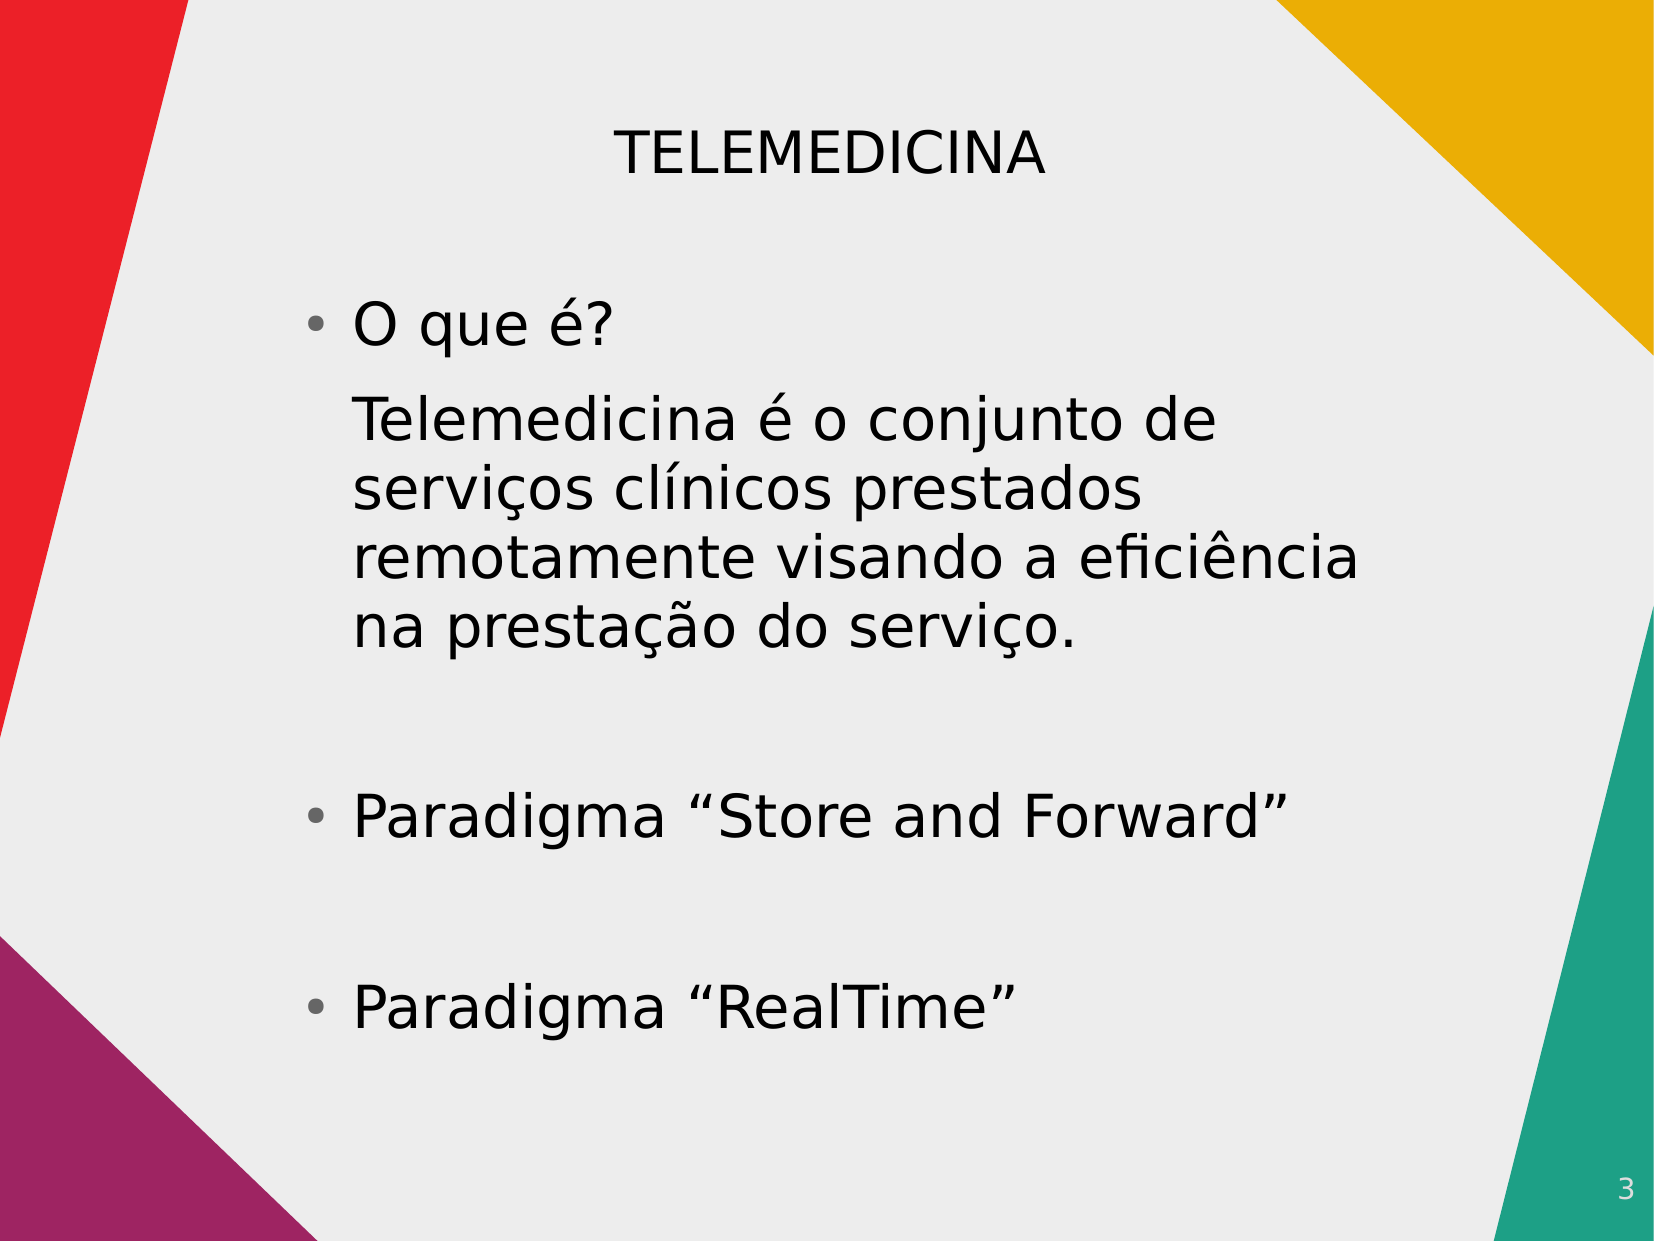

# TELEMEDICINA
O que é?
Telemedicina é o conjunto de serviços clínicos prestados remotamente visando a eficiência na prestação do serviço.
Paradigma “Store and Forward”
Paradigma “RealTime”
3